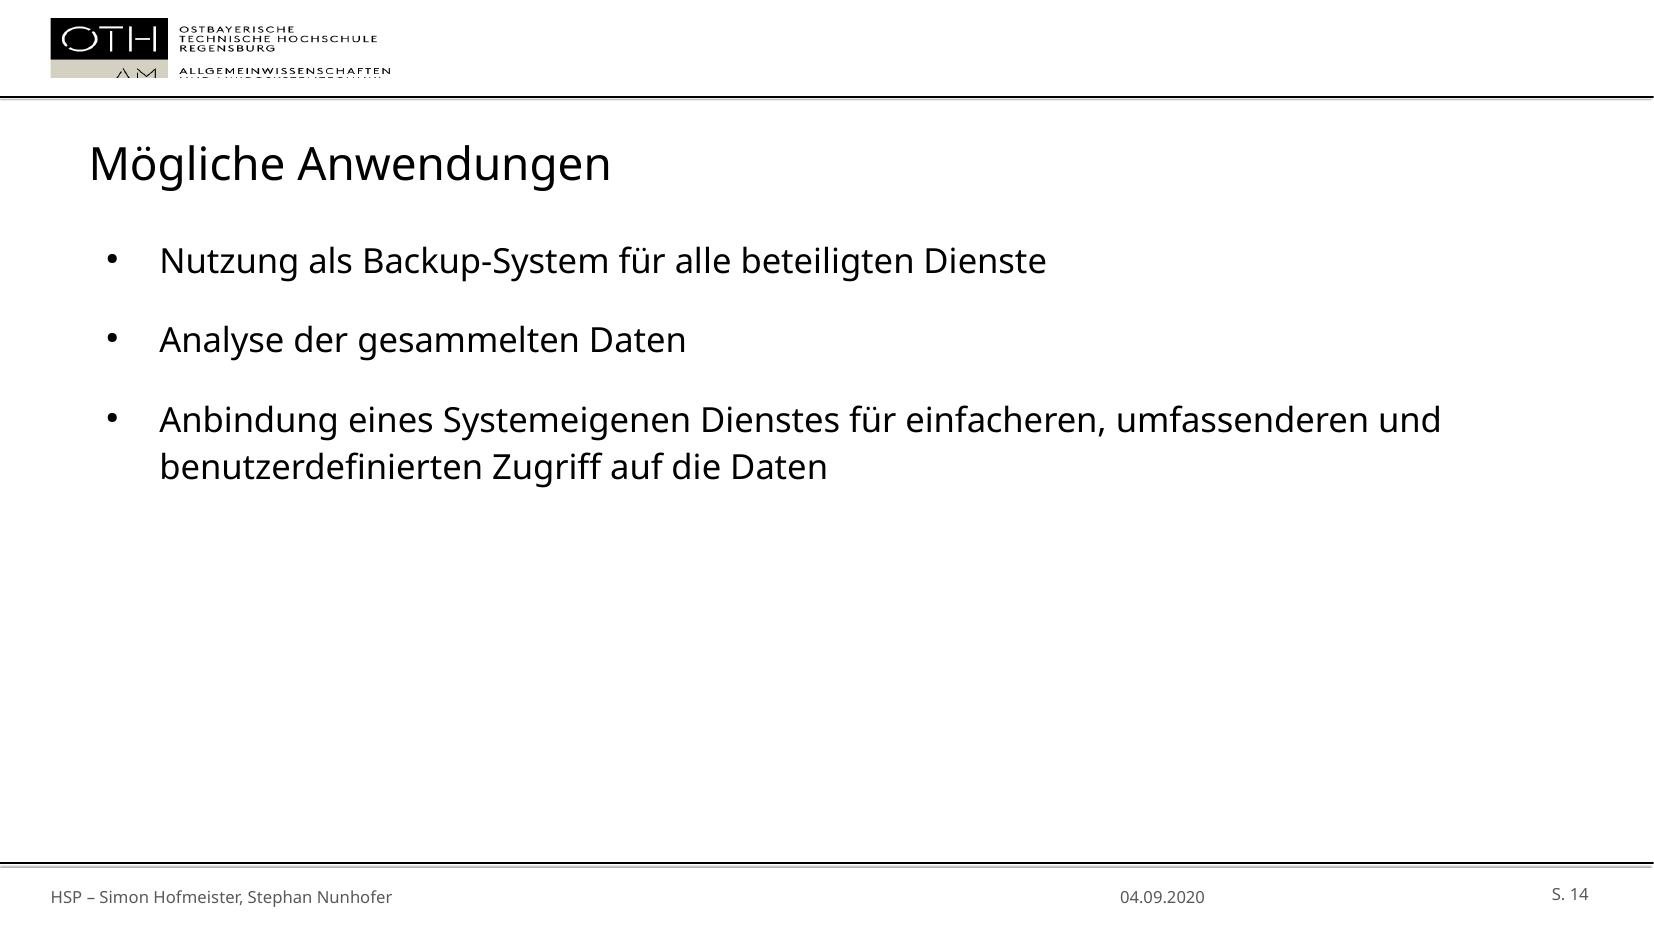

# Mögliche Anwendungen
Nutzung als Backup-System für alle beteiligten Dienste
Analyse der gesammelten Daten
Anbindung eines Systemeigenen Dienstes für einfacheren, umfassenderen und benutzerdefinierten Zugriff auf die Daten
14
HSP - Simon Hofmeister, Stephan Nunhofer